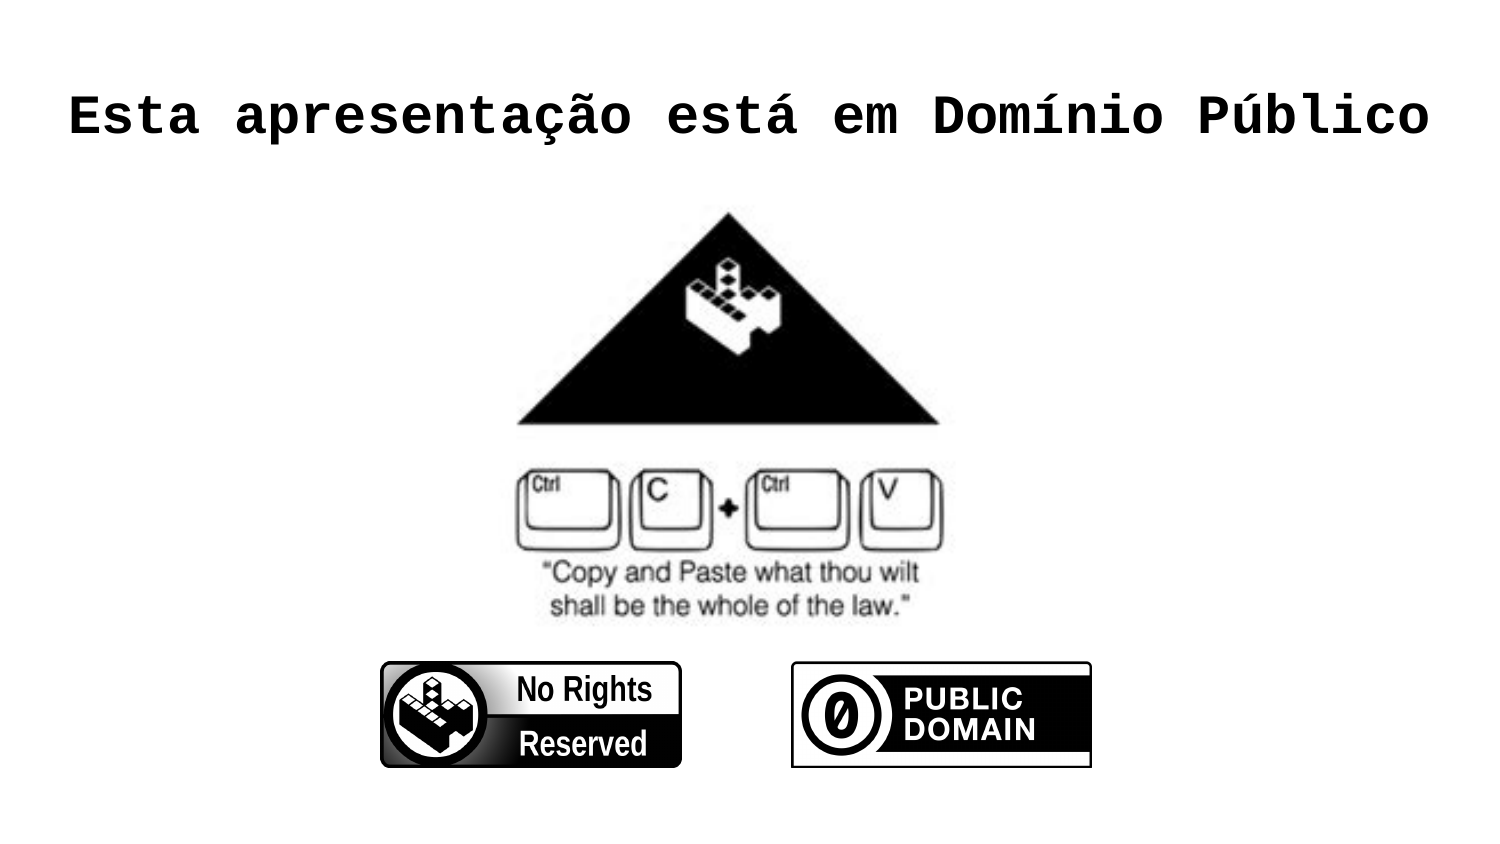

# Esta apresentação está em Domínio Público